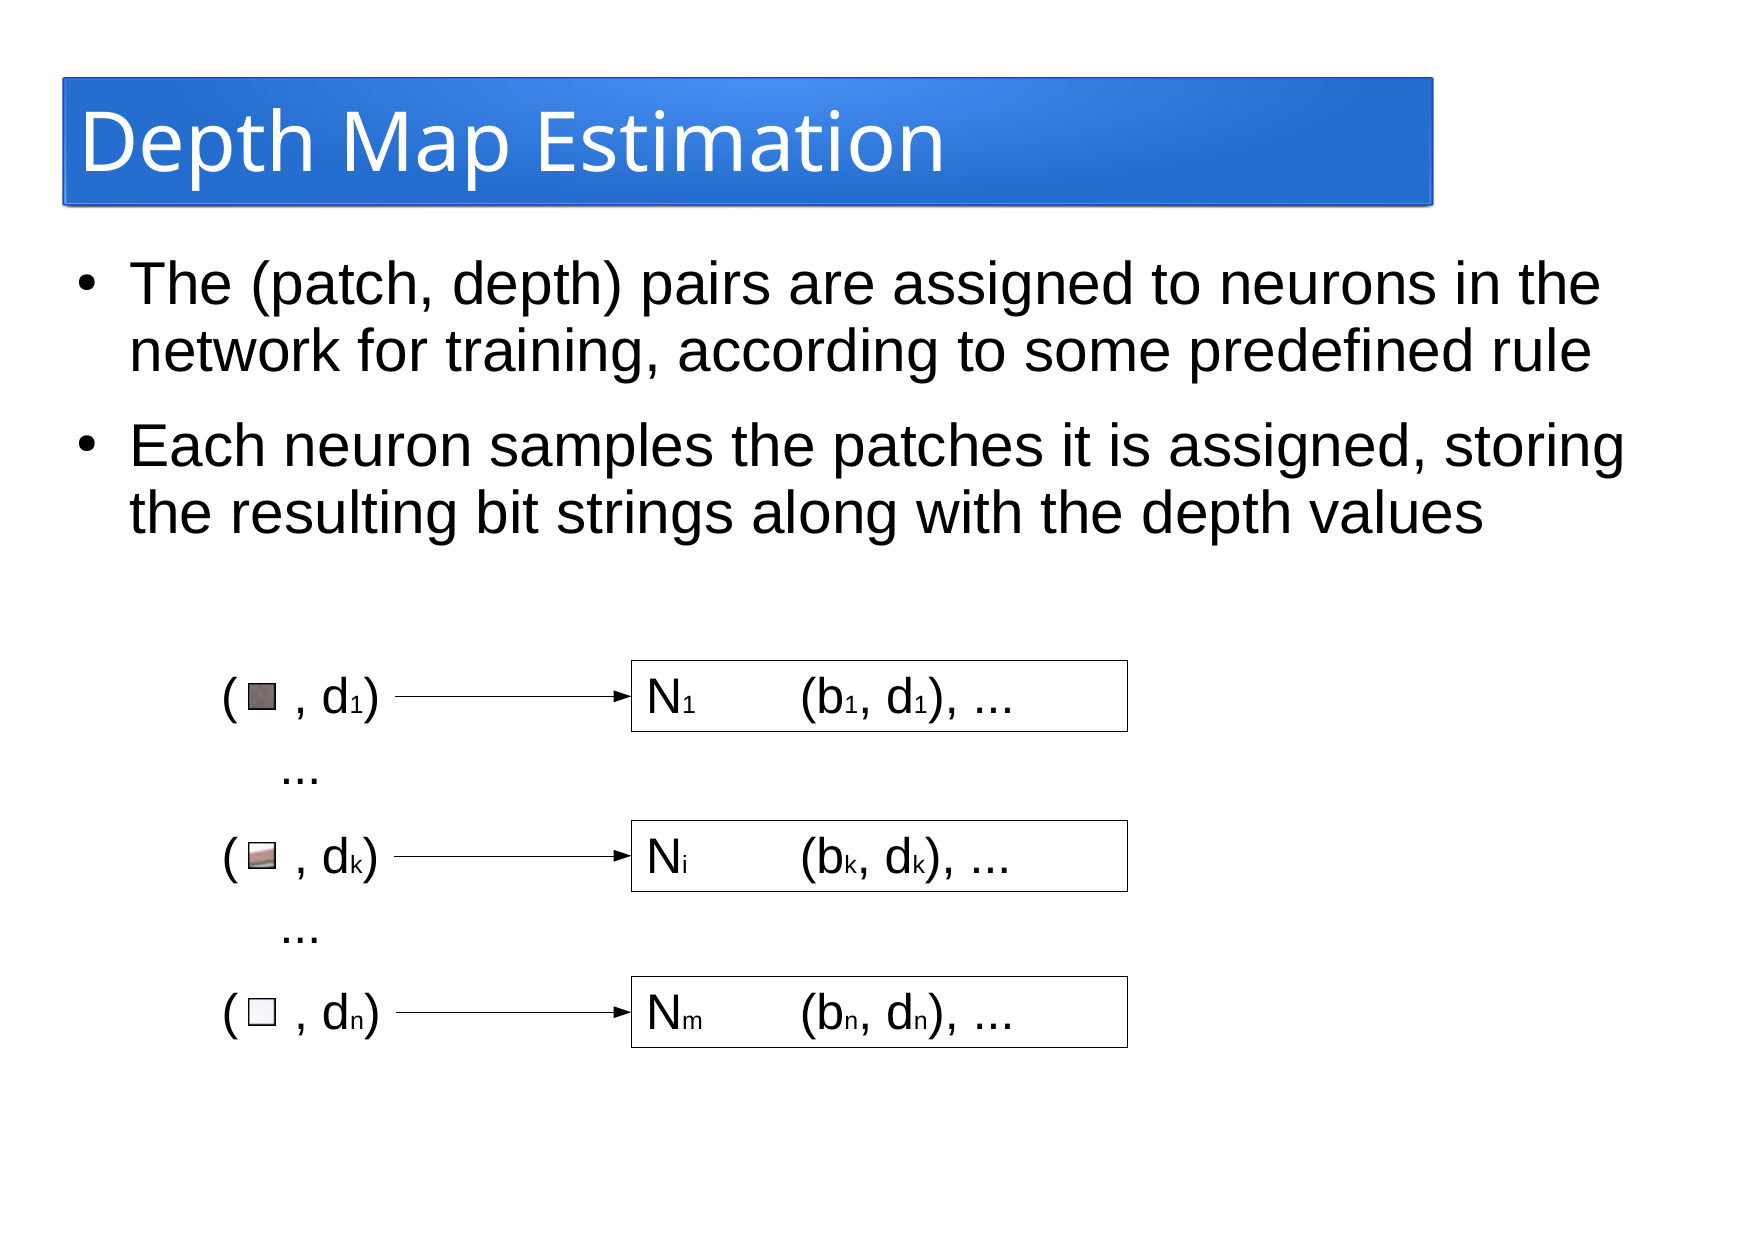

# Depth Map Estimation
The (patch, depth) pairs are assigned to neurons in the network for training, according to some predefined rule
Each neuron samples the patches it is assigned, storing the resulting bit strings along with the depth values
N1
( , d1)
(b1, d1), ...
...
Ni
( , dk)
(bk, dk), ...
...
Nm
( , dn)
(bn, dn), ...